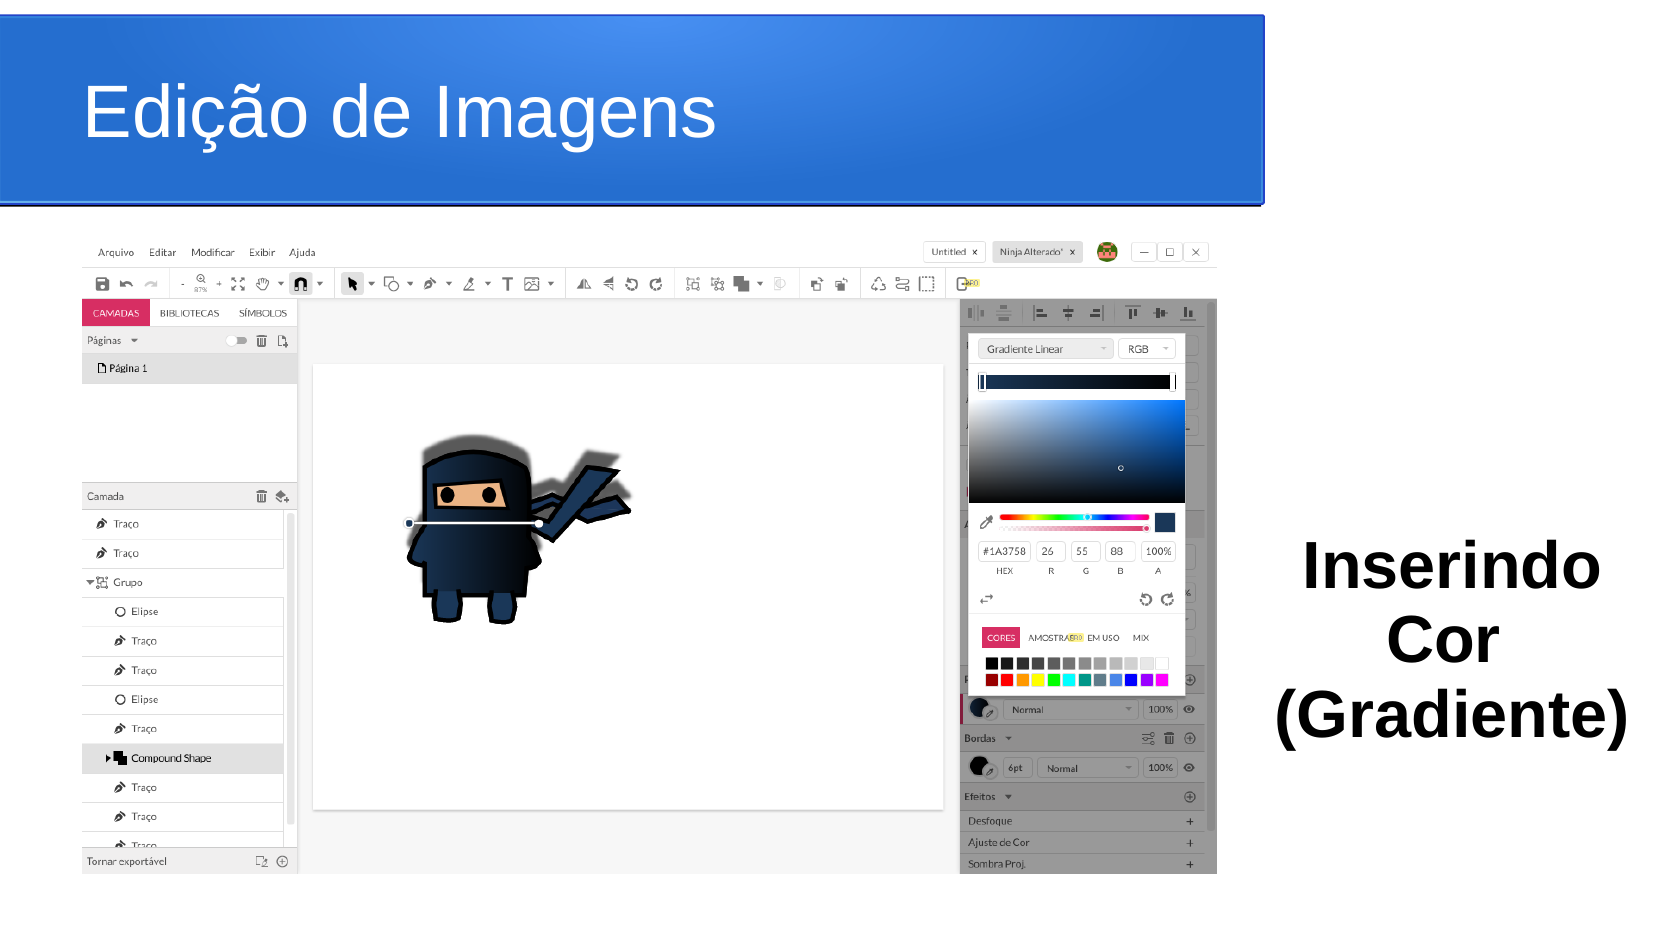

# Edição de Imagens
Inserindo Cor
(Gradiente)